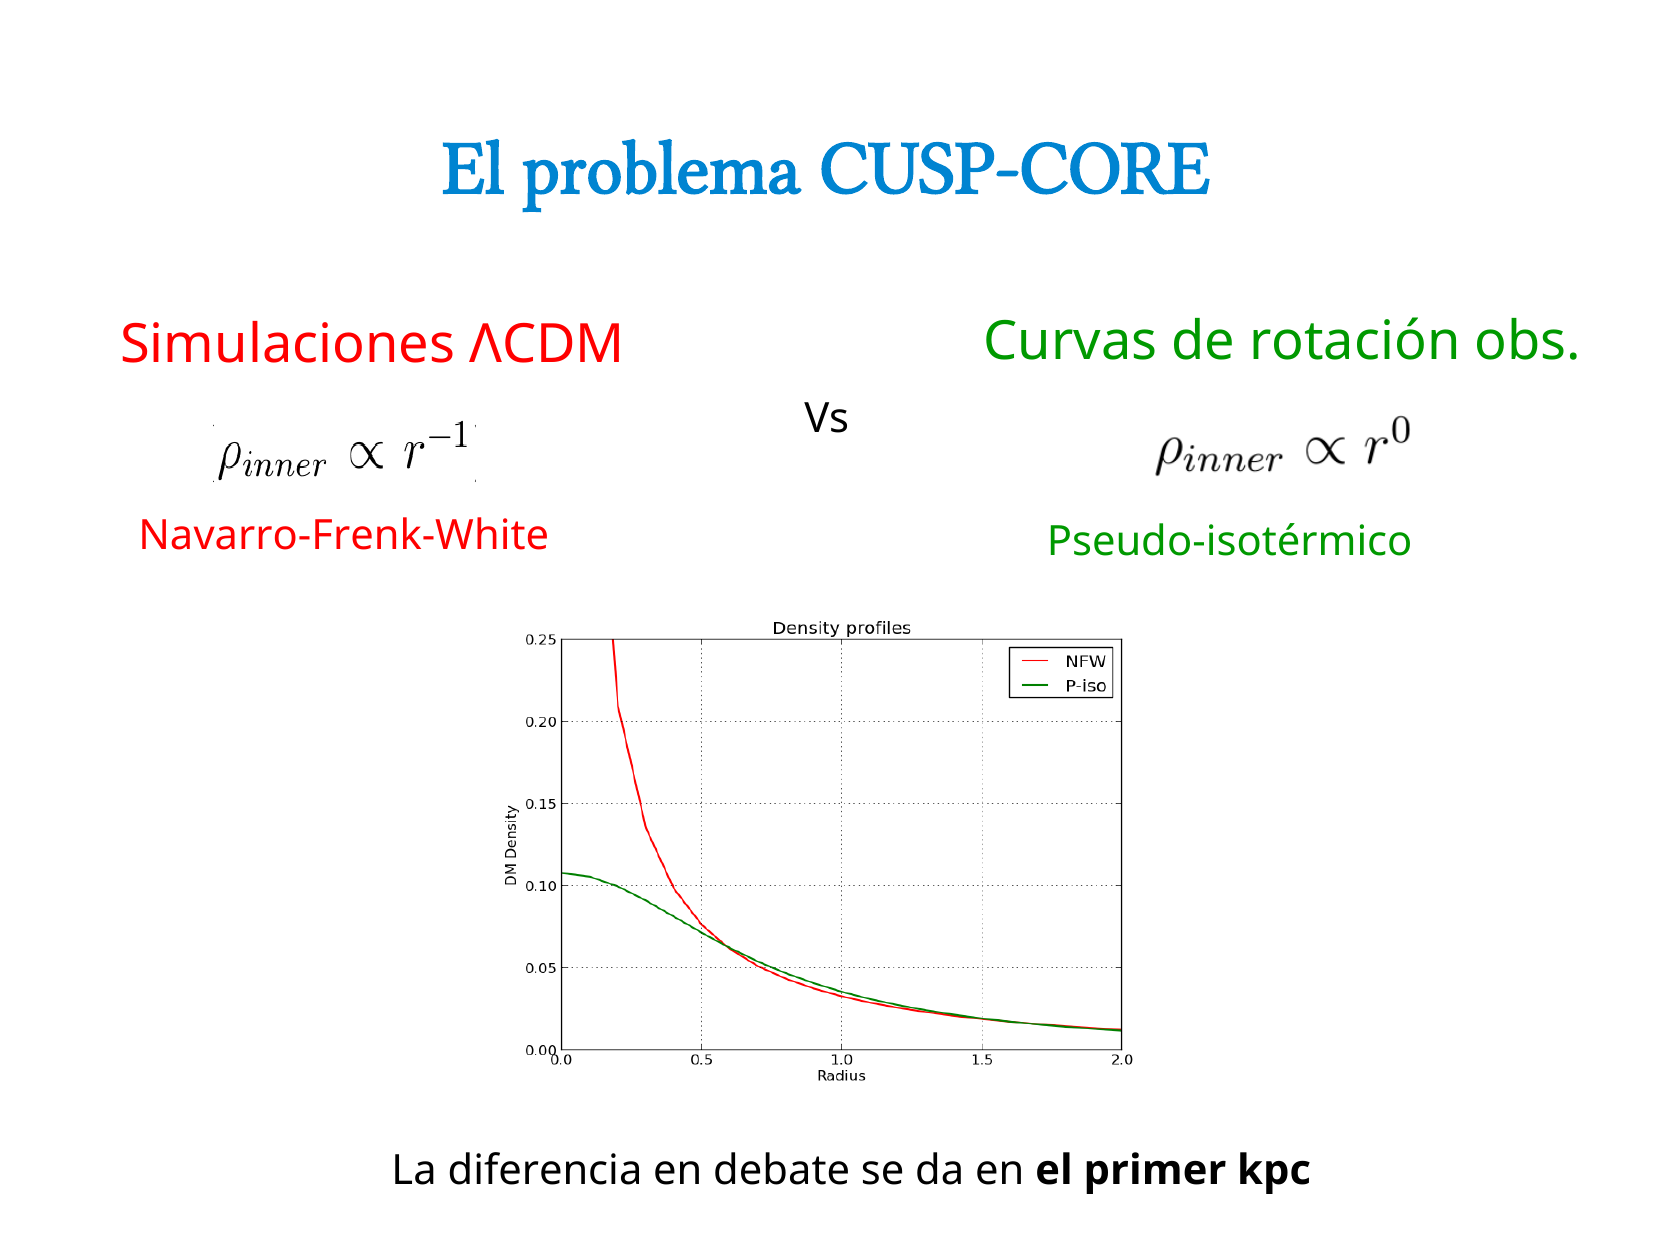

El problema CUSP-CORE
# Curvas de rotación obs.
Simulaciones ΛCDM
Vs
Navarro-Frenk-White
Pseudo-isotérmico
La diferencia en debate se da en el primer kpc